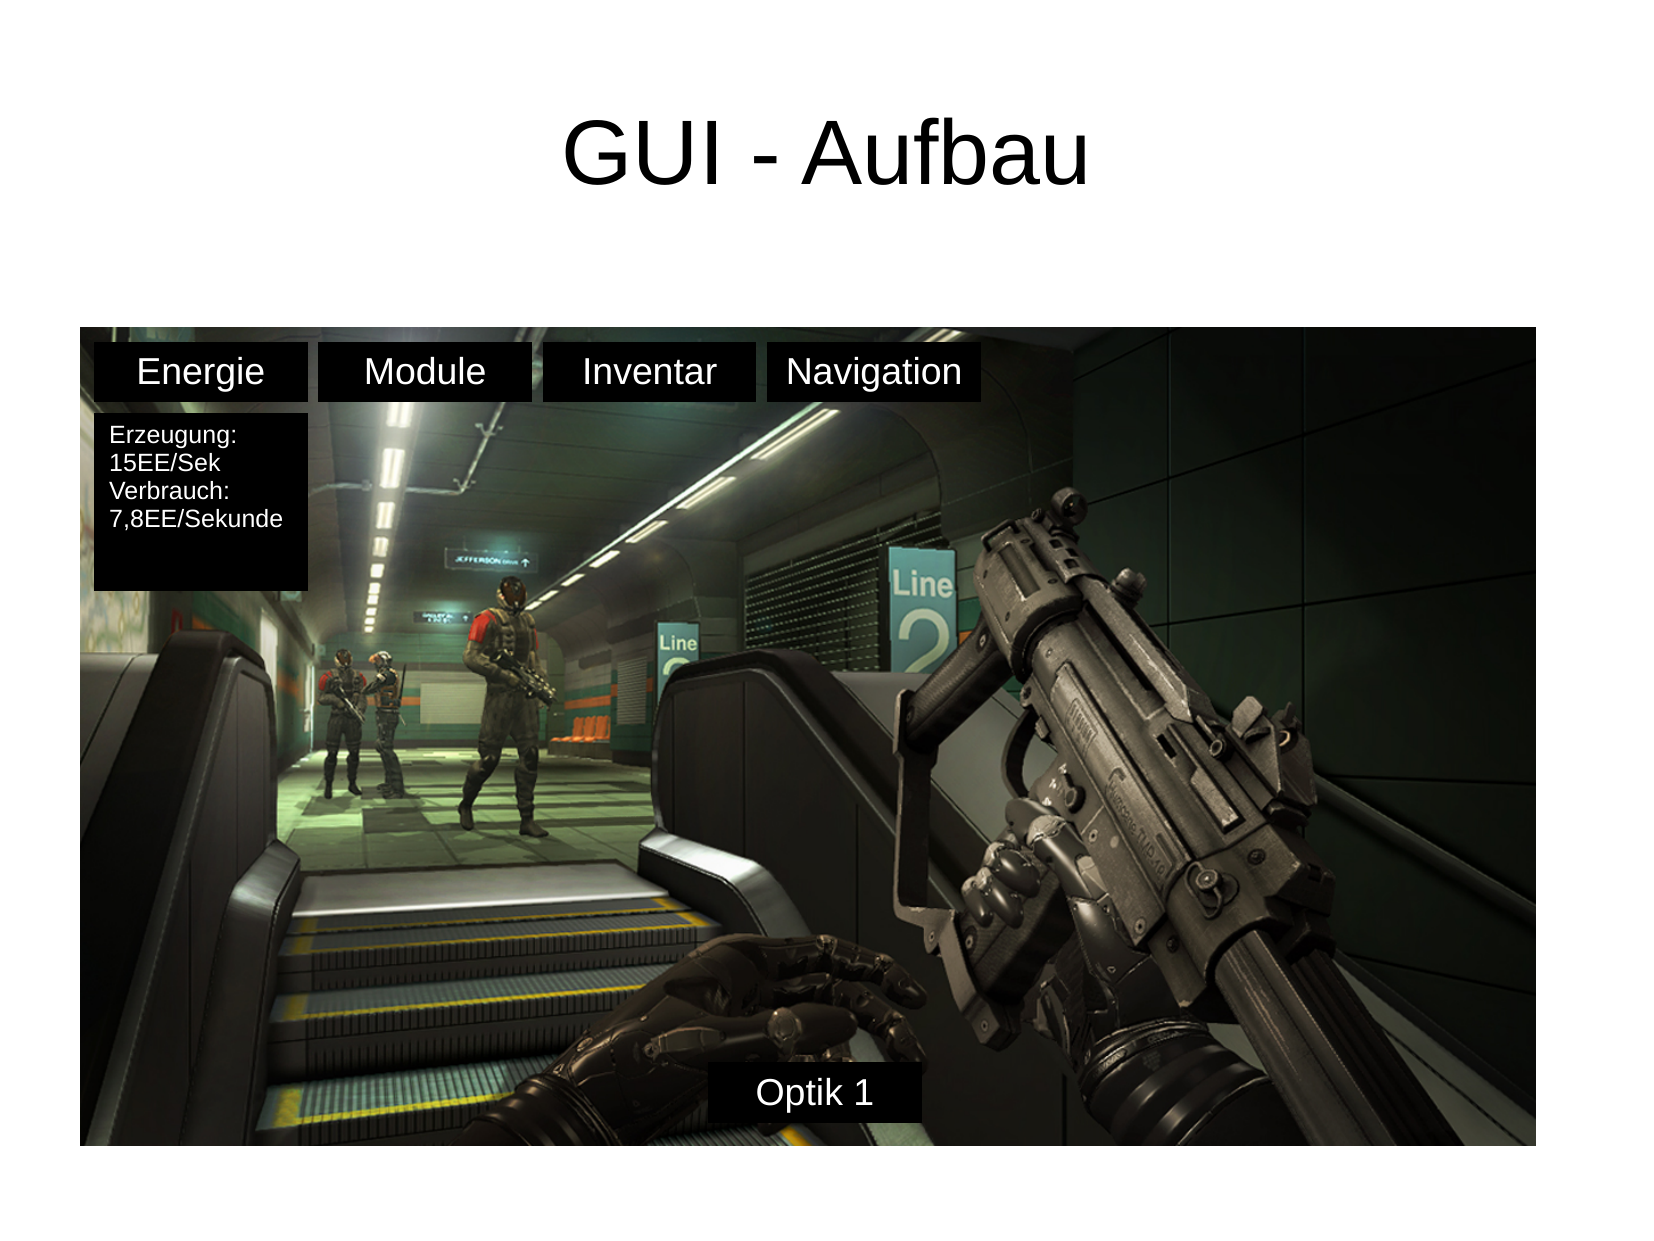

# GUI - Aufbau
Energie
Module
Inventar
Navigation
Erzeugung: 15EE/Sek
Verbrauch:
7,8EE/Sekunde
Optik 1